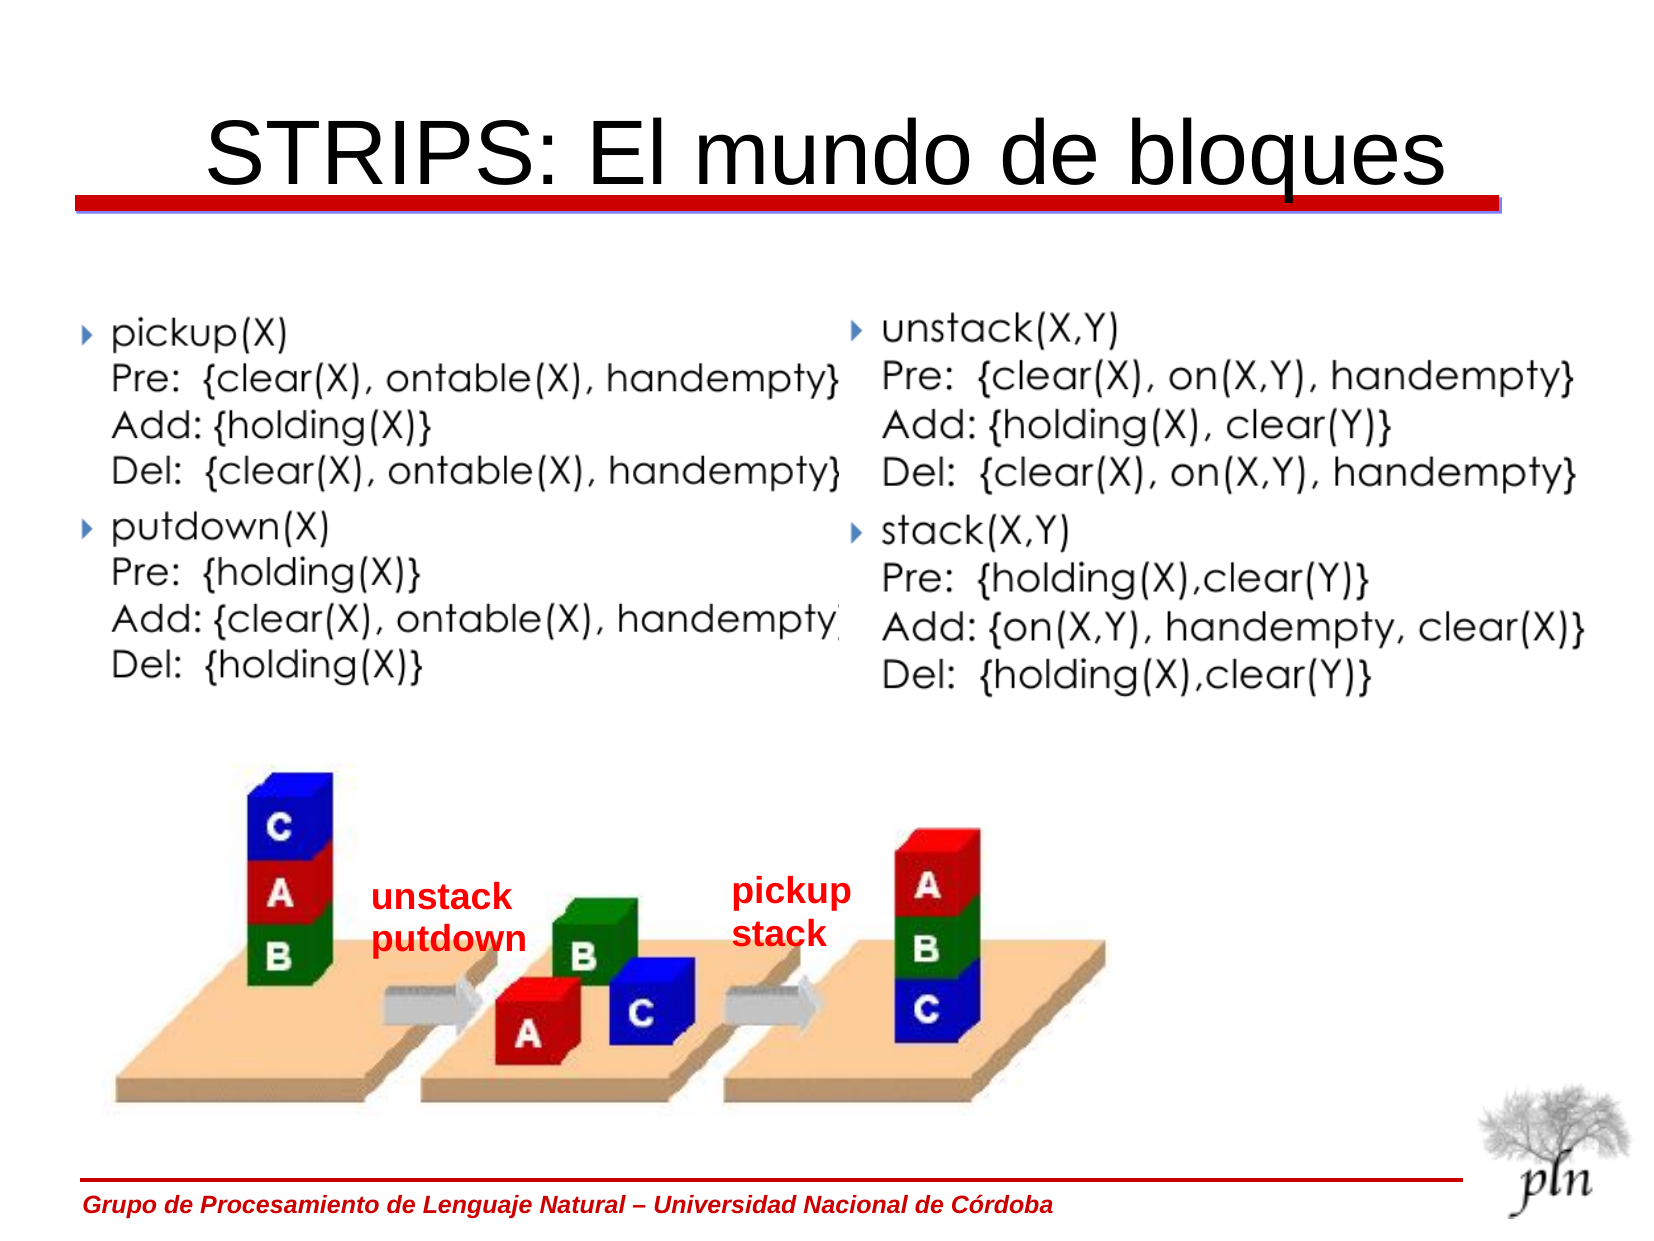

# STRIPS: El mundo de bloques
pickup
stack
unstack
putdown